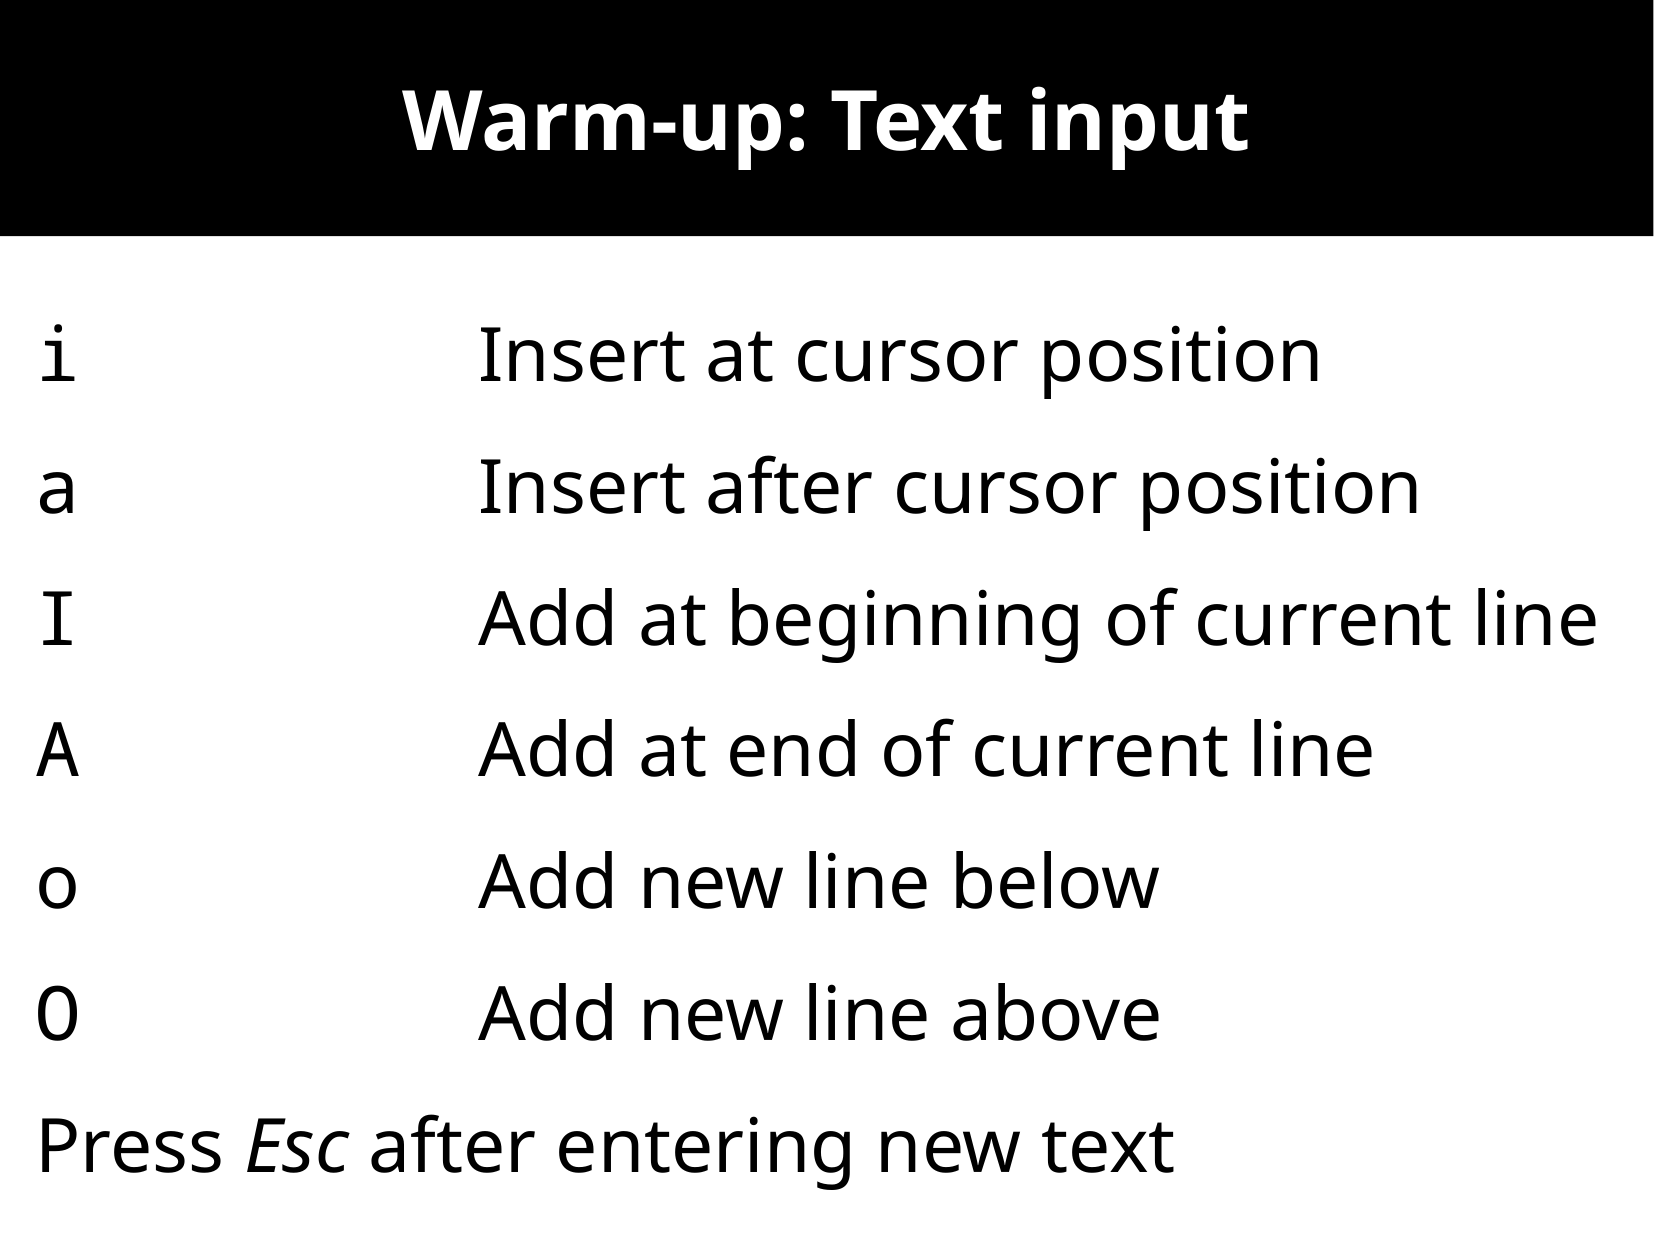

# Warm-up: Text input
i						Insert at cursor position
a						Insert after cursor position
I						Add at beginning of current line
A						Add at end of current line
o						Add new line below
O						Add new line above
Press Esc after entering new text